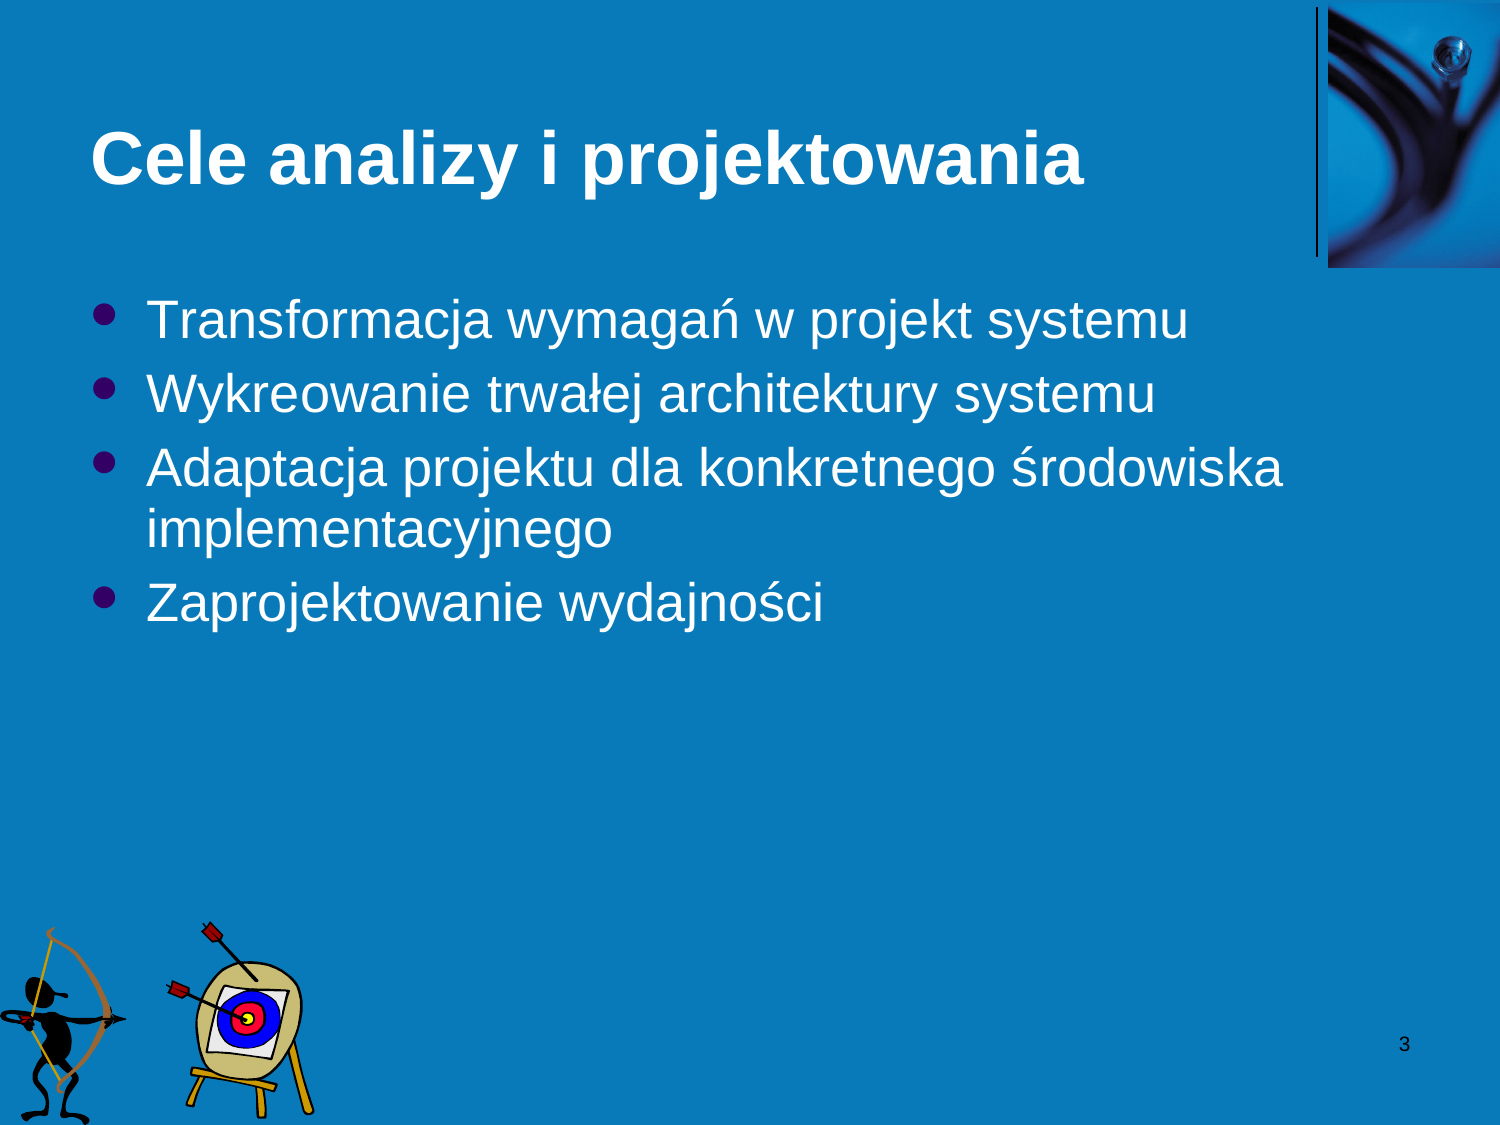

# Cele analizy i projektowania
Transformacja wymagań w projekt systemu
Wykreowanie trwałej architektury systemu
Adaptacja projektu dla konkretnego środowiska implementacyjnego
Zaprojektowanie wydajności
3